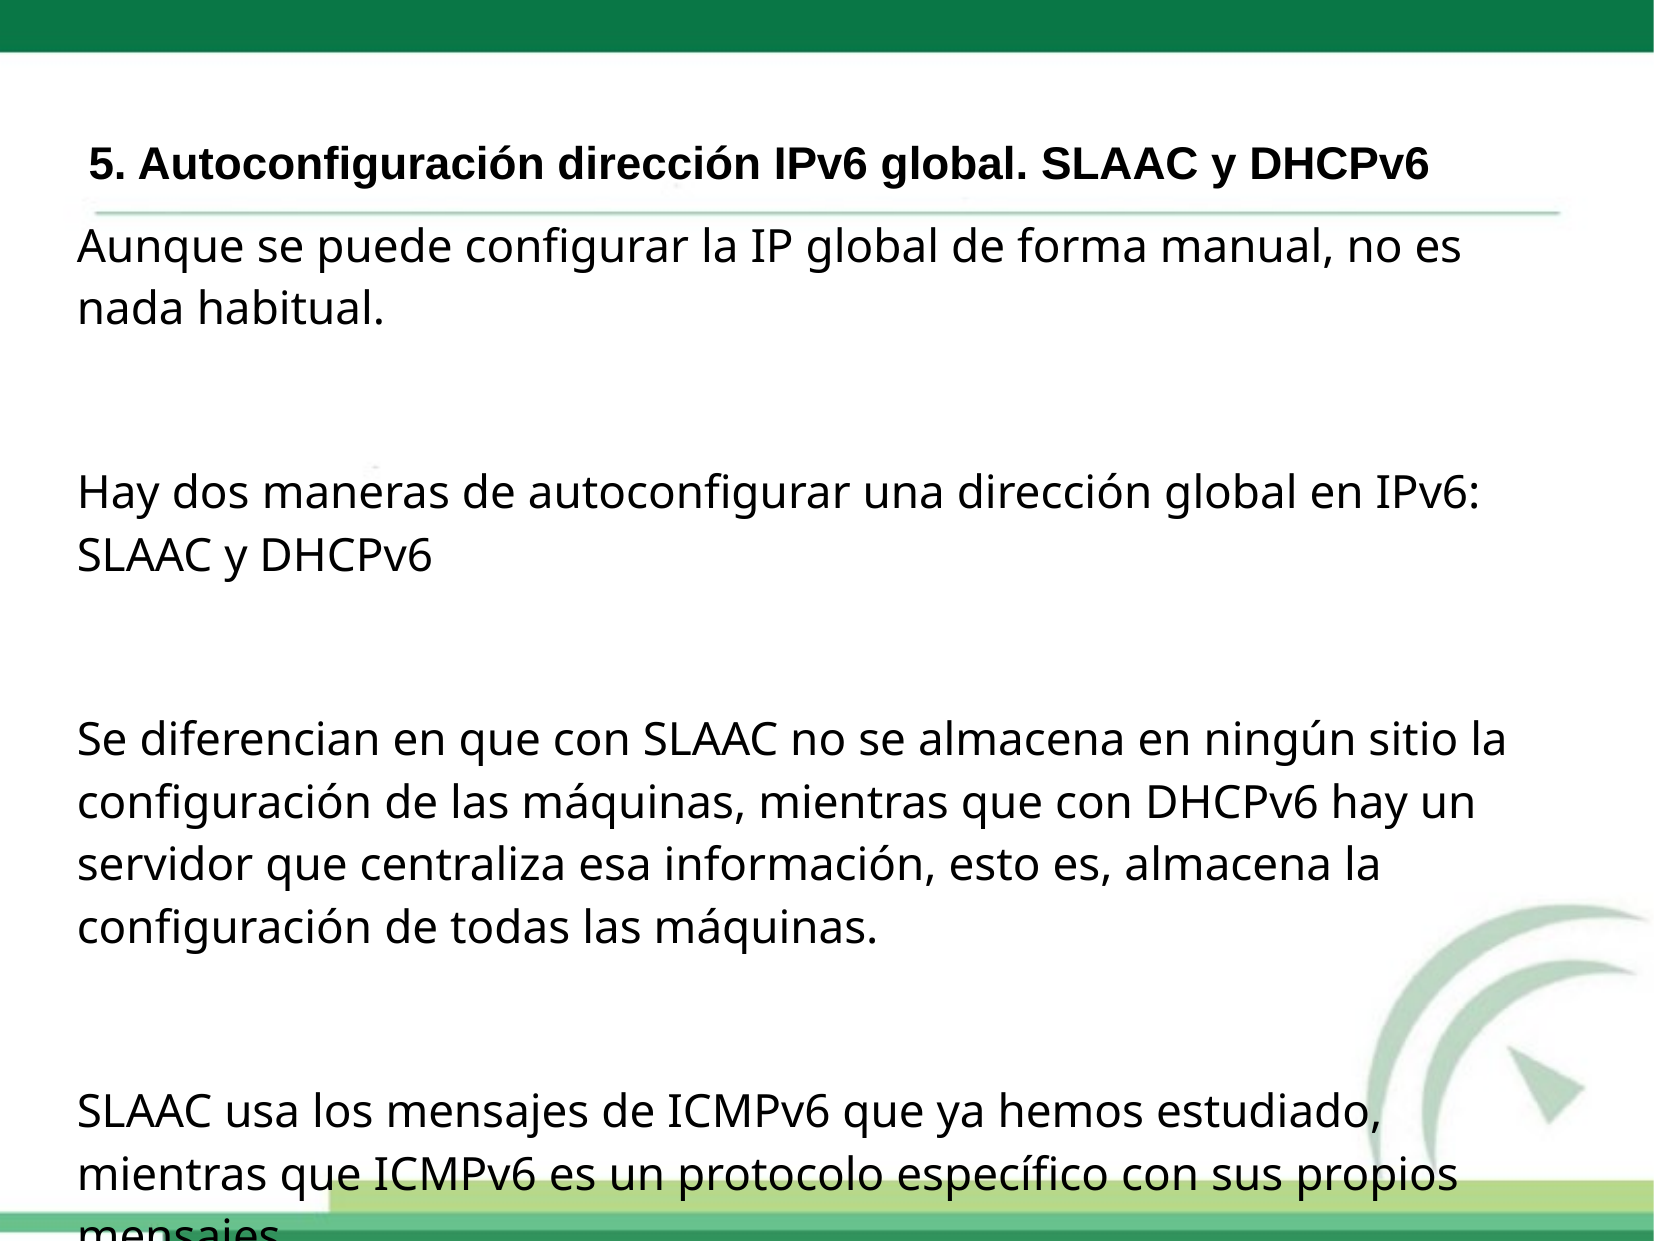

# 5. Autoconfiguración dirección IPv6 global. SLAAC y DHCPv6
Aunque se puede configurar la IP global de forma manual, no es nada habitual.
Hay dos maneras de autoconfigurar una dirección global en IPv6: SLAAC y DHCPv6
Se diferencian en que con SLAAC no se almacena en ningún sitio la configuración de las máquinas, mientras que con DHCPv6 hay un servidor que centraliza esa información, esto es, almacena la configuración de todas las máquinas.
SLAAC usa los mensajes de ICMPv6 que ya hemos estudiado, mientras que ICMPv6 es un protocolo específico con sus propios mensajes.